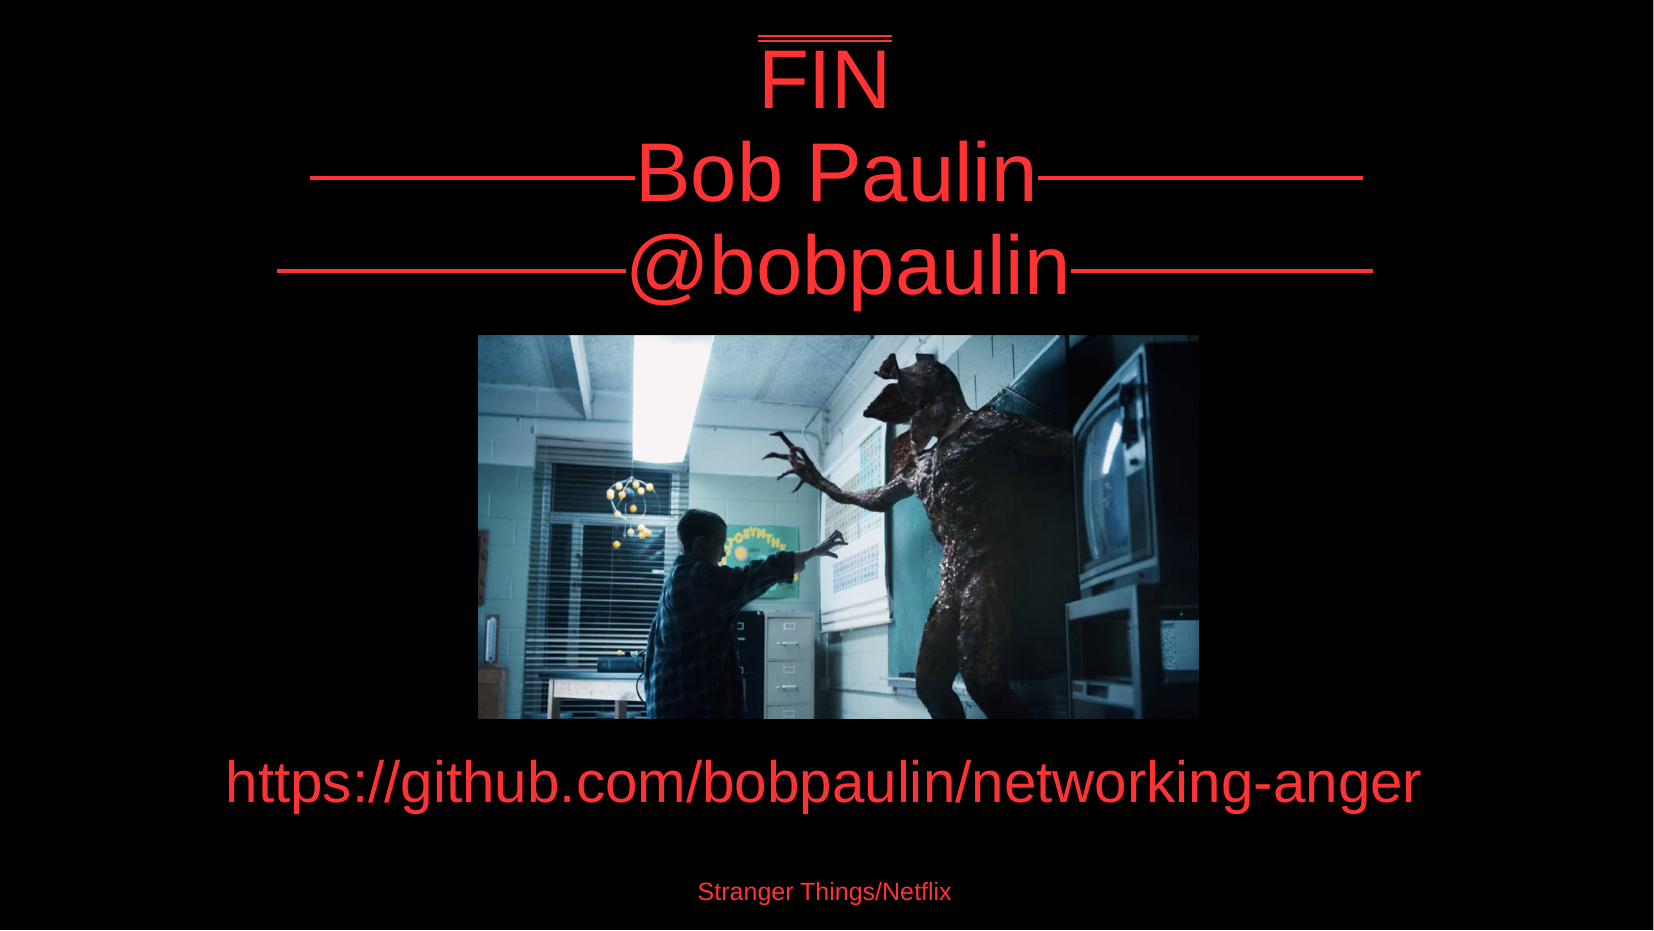

FIN
 Bob Paulin
 @bobpaulin
https://github.com/bobpaulin/networking-anger
Stranger Things/Netflix